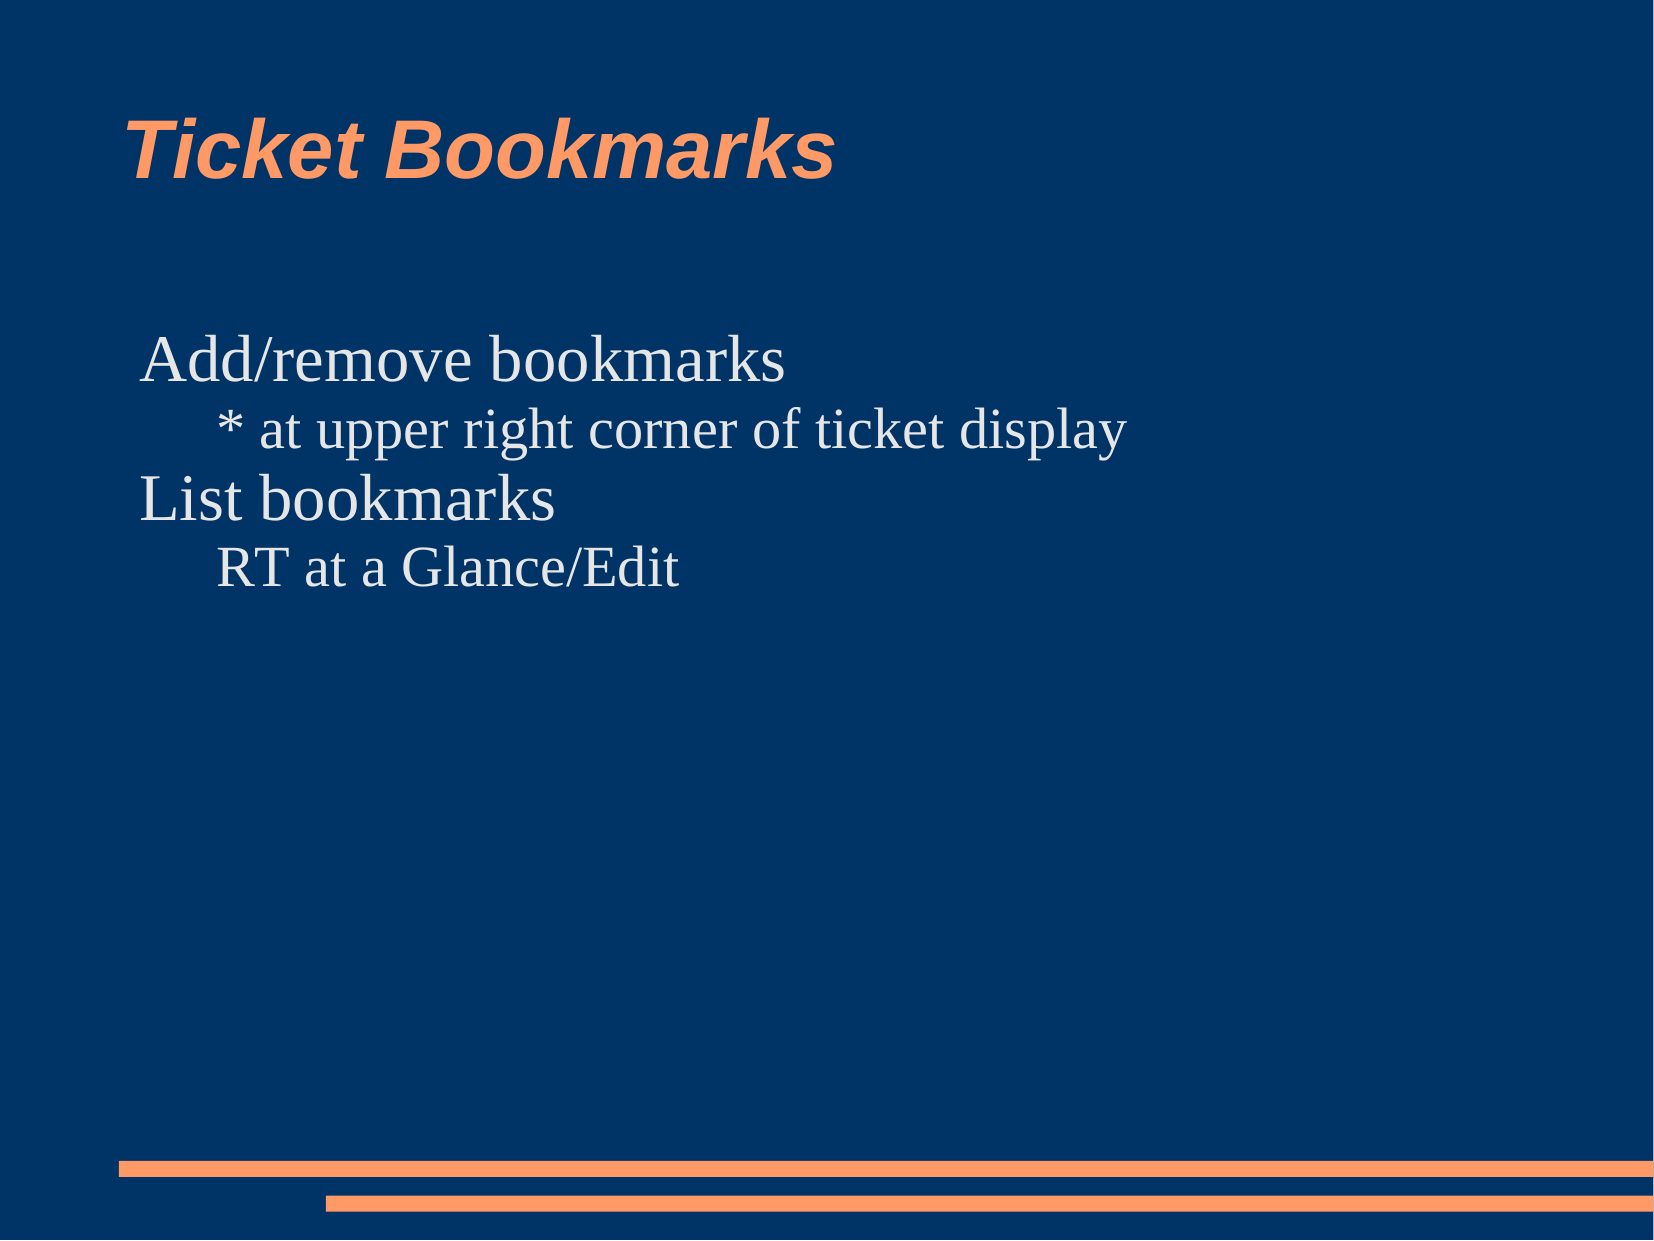

# Ticket Bookmarks
Add/remove bookmarks
* at upper right corner of ticket display
List bookmarks
RT at a Glance/Edit